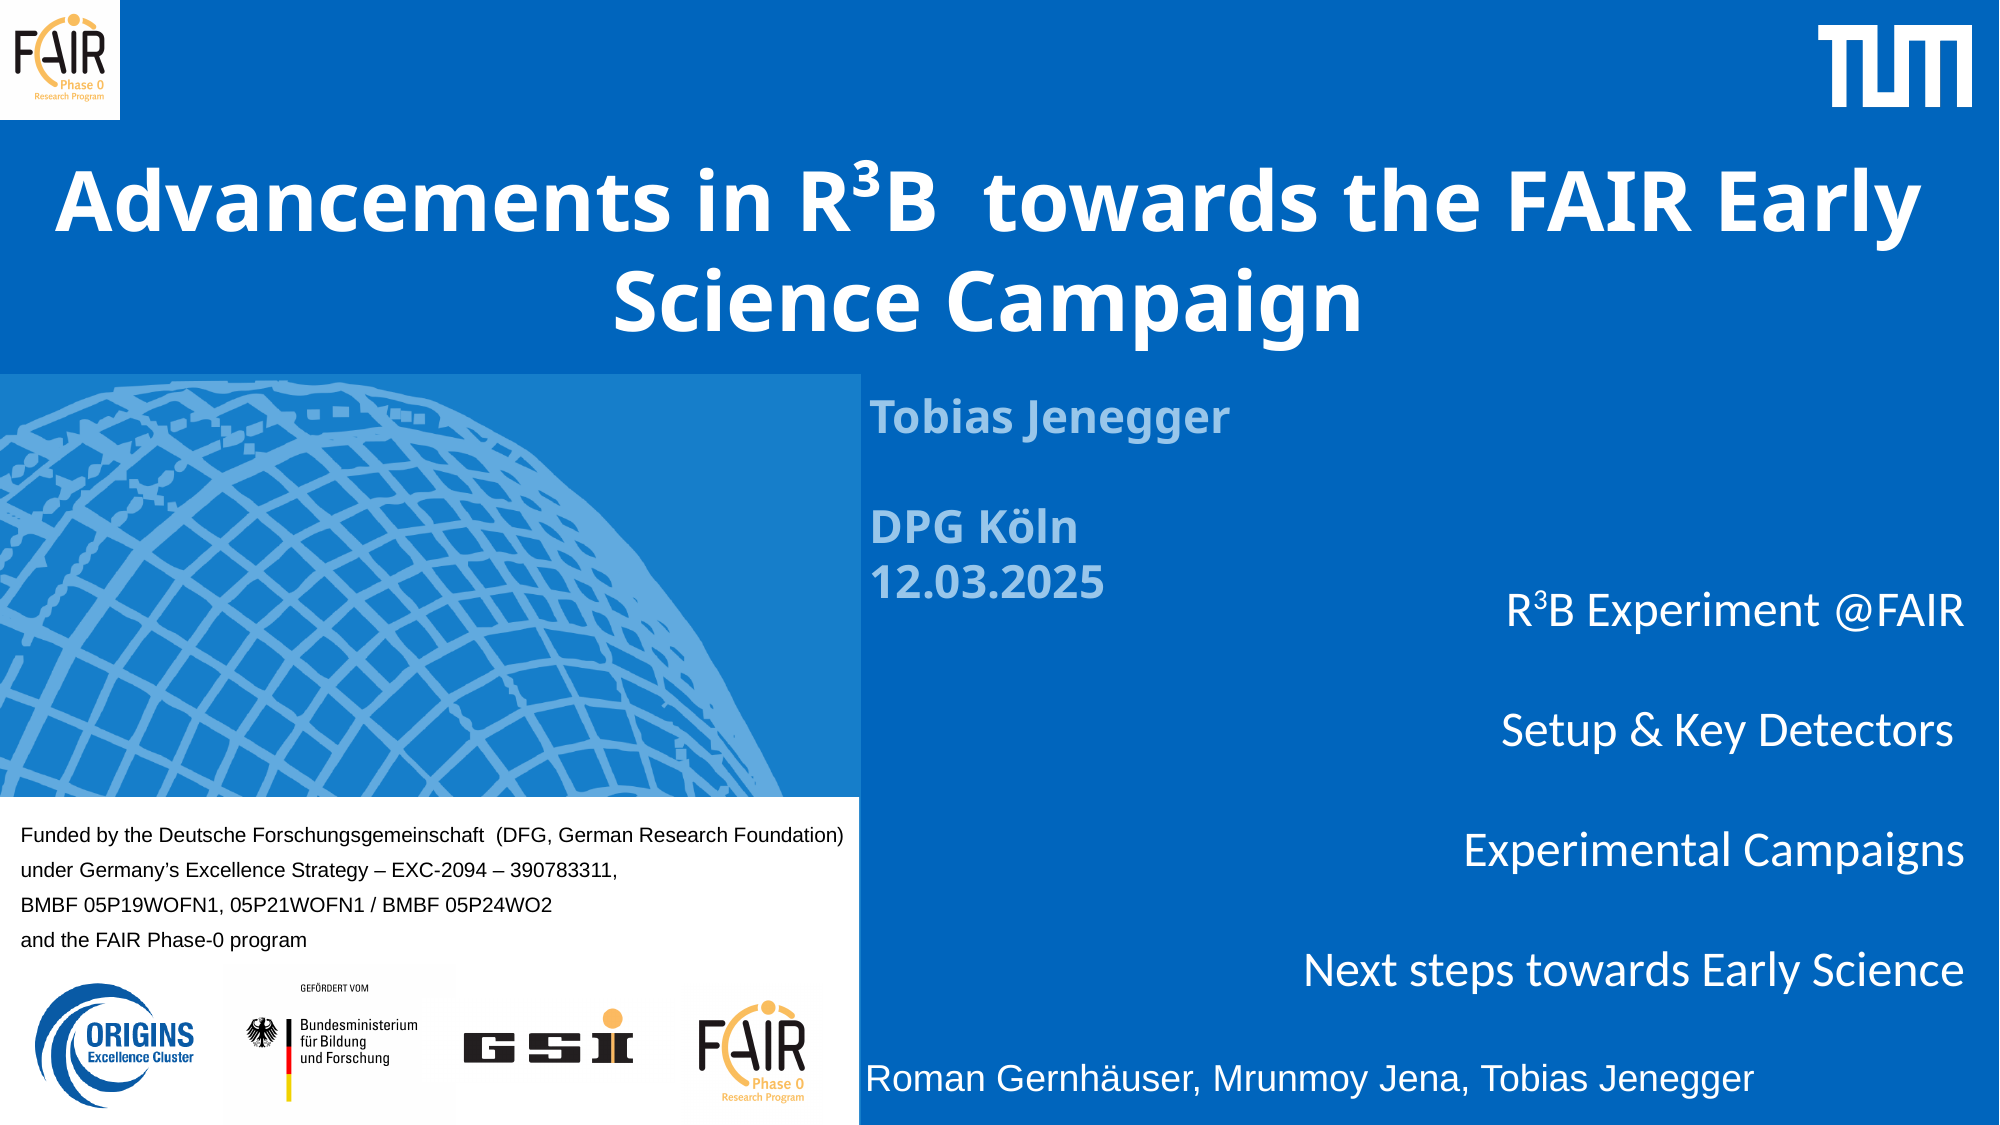

Advancements in R³B towards the FAIR Early Science Campaign
Tobias Jenegger
DPG Köln
12.03.2025
R3B Experiment @FAIR
Setup & Key Detectors
Experimental Campaigns
Next steps towards Early Science
Funded by the Deutsche Forschungsgemeinschaft (DFG, German Research Foundation)
under Germany’s Excellence Strategy – EXC-2094 – 390783311,
BMBF 05P19WOFN1, 05P21WOFN1 / BMBF 05P24WO2
and the FAIR Phase-0 program
Roman Gernhäuser, Mrunmoy Jena, Tobias Jenegger